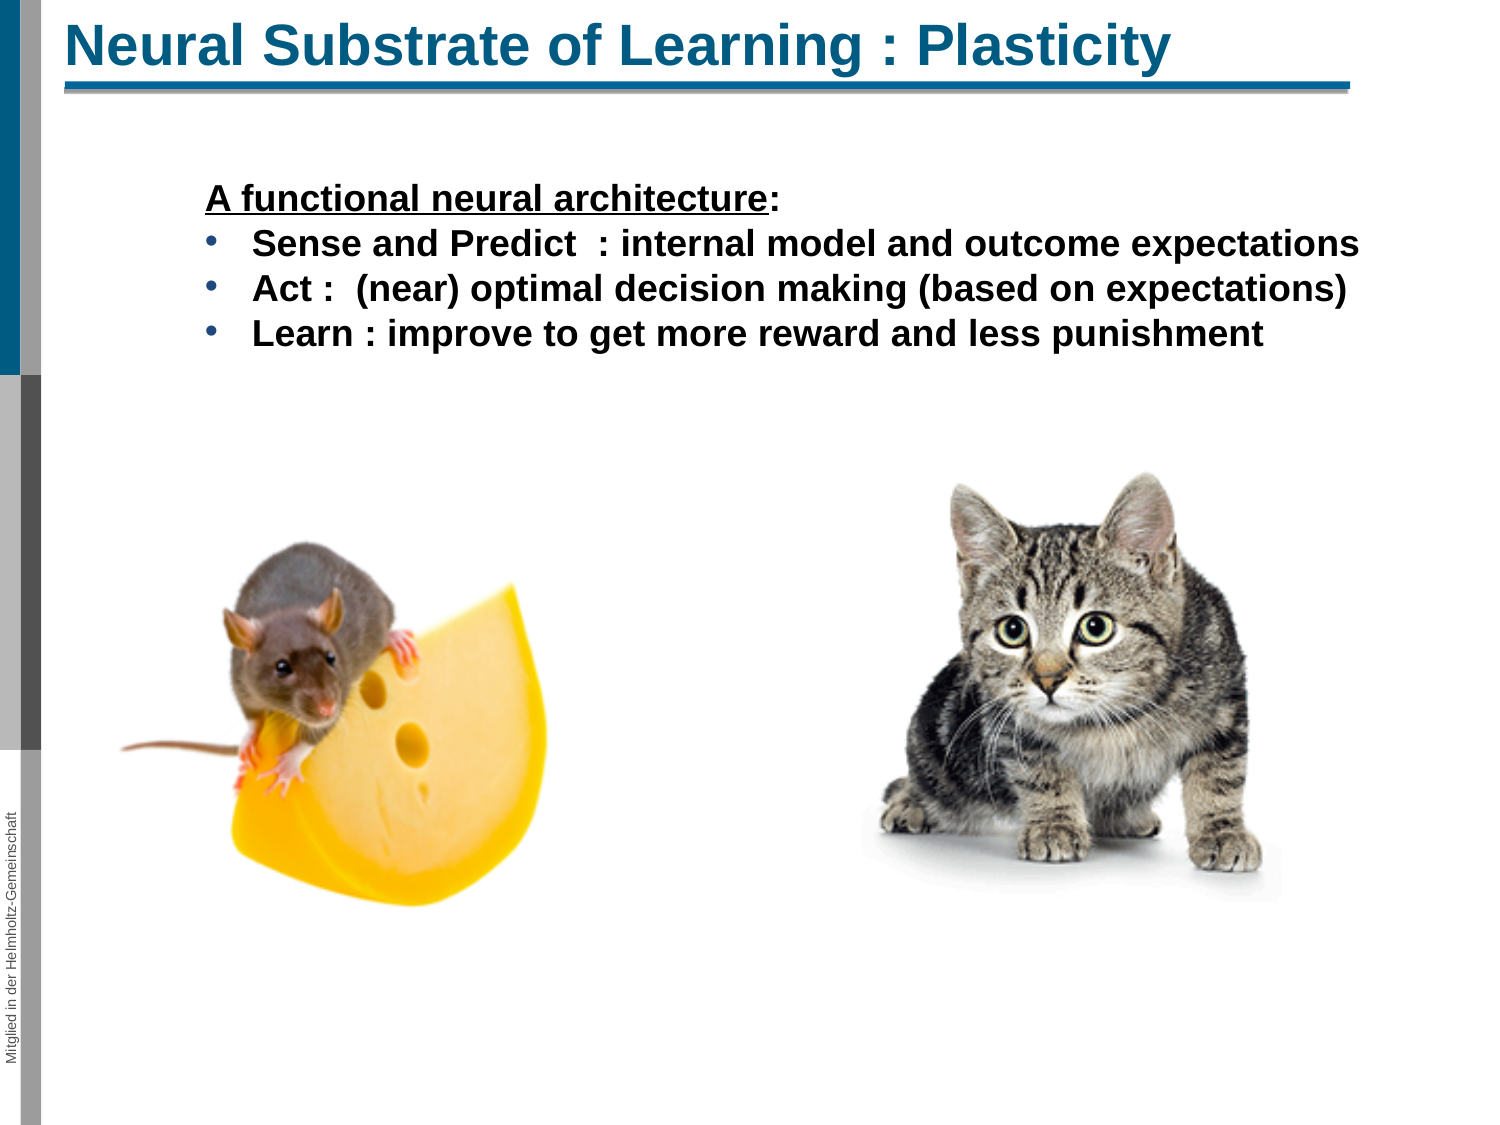

Neural Substrate of Learning : Plasticity
A functional neural architecture:
Sense and Predict : internal model and outcome expectations
Act : (near) optimal decision making (based on expectations)
Learn : improve to get more reward and less punishment